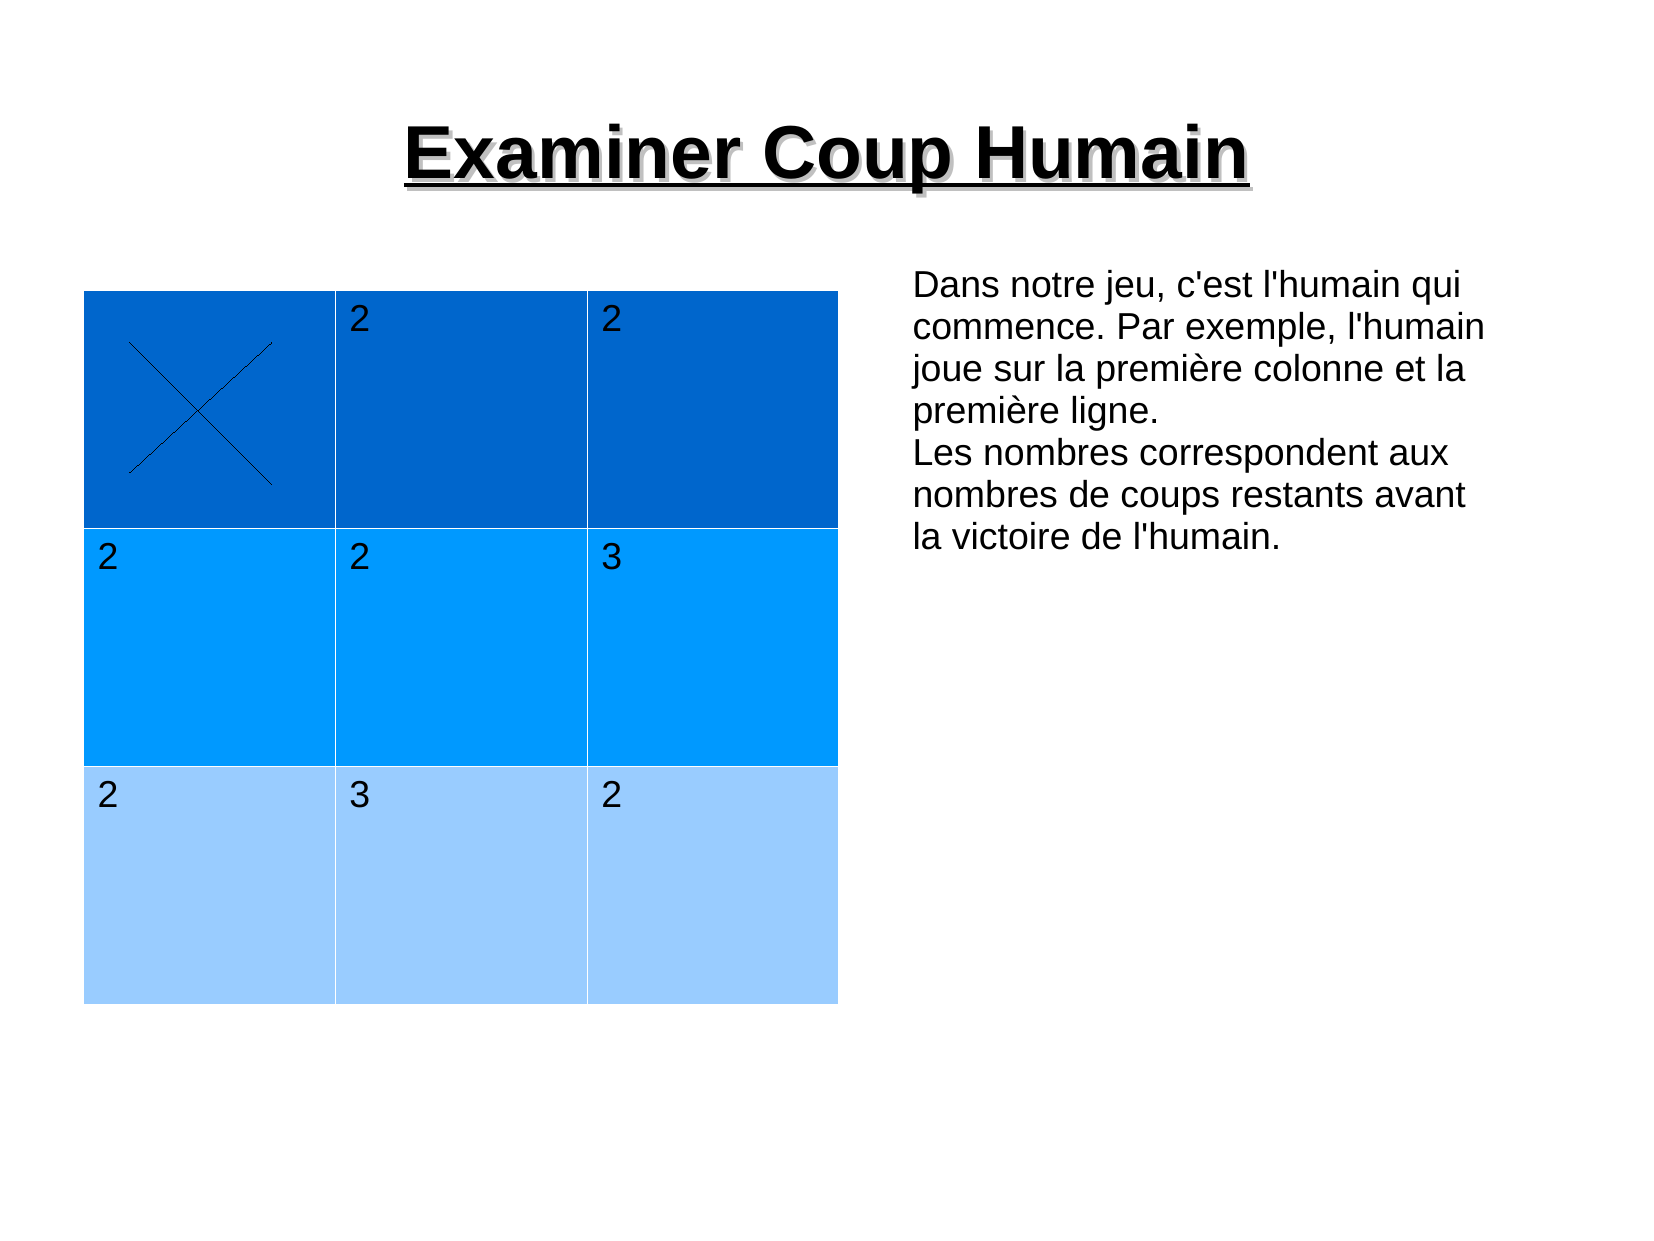

# Examiner Coup Humain
Dans notre jeu, c'est l'humain qui commence. Par exemple, l'humain joue sur la première colonne et la première ligne.
Les nombres correspondent aux nombres de coups restants avant la victoire de l'humain.
| | 2 | 2 |
| --- | --- | --- |
| 2 | 2 | 3 |
| 2 | 3 | 2 |